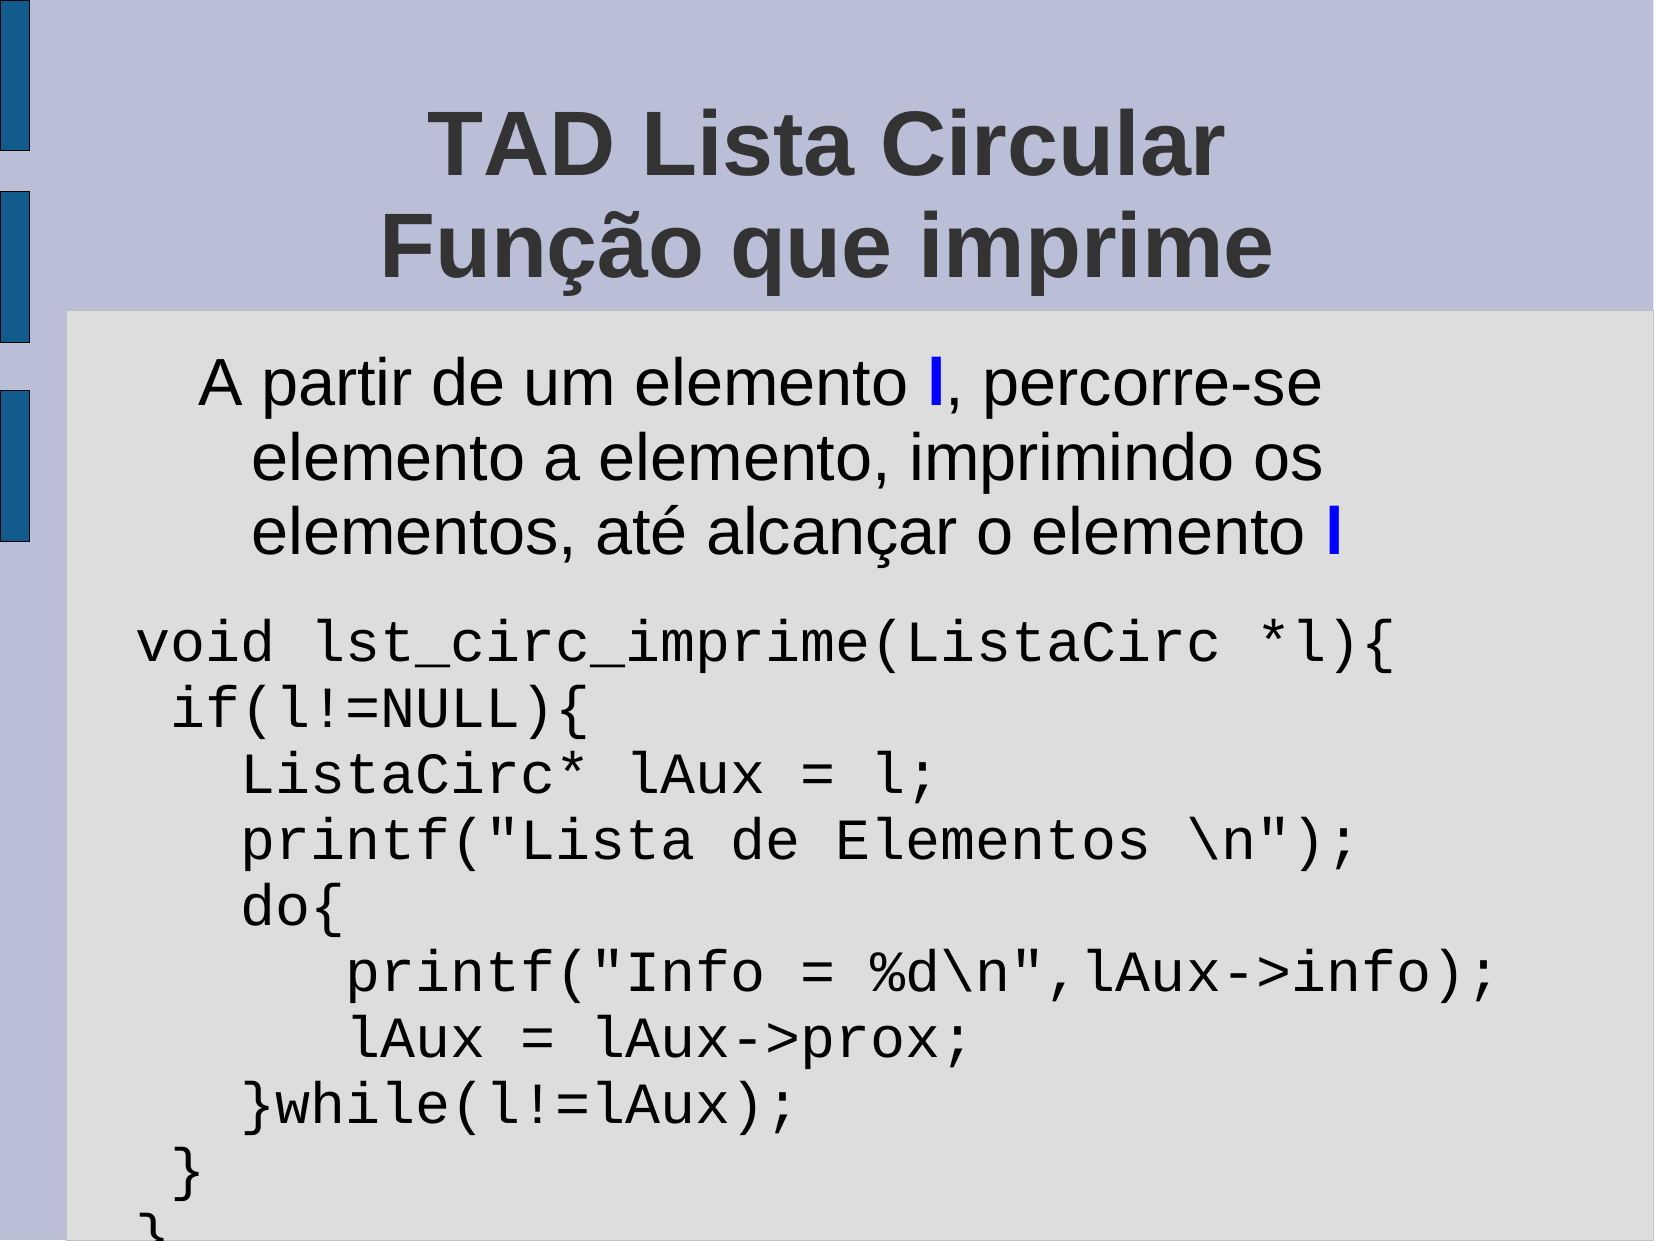

# TAD Lista Circular Função que imprime
A partir de um elemento l, percorre-se elemento a elemento, imprimindo os elementos, até alcançar o elemento l
void lst_circ_imprime(ListaCirc *l){
 if(l!=NULL){
 ListaCirc* lAux = l;
 printf("Lista de Elementos \n");
 do{
 printf("Info = %d\n",lAux->info);
 lAux = lAux->prox;
 }while(l!=lAux);
 }
}